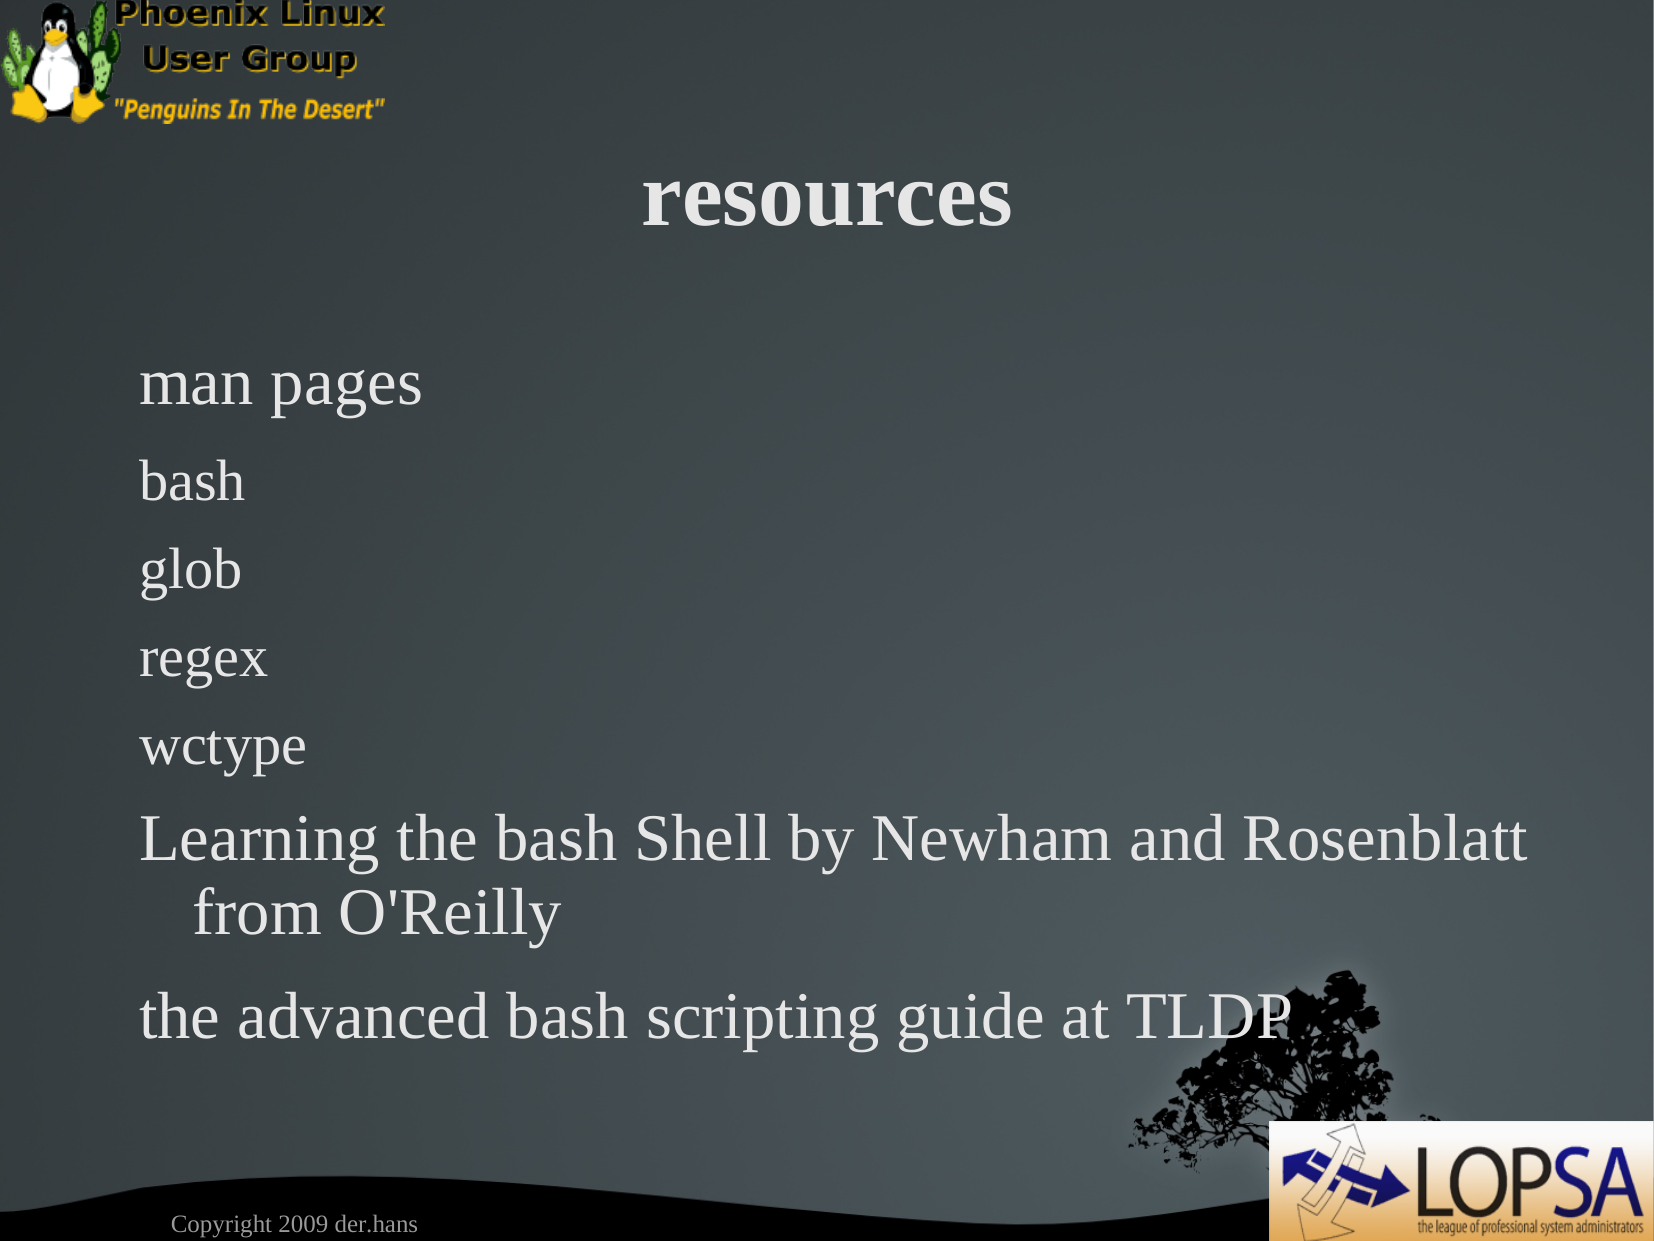

# resources
man pages
bash
glob
regex
wctype
Learning the bash Shell by Newham and Rosenblatt from O'Reilly
the advanced bash scripting guide at TLDP